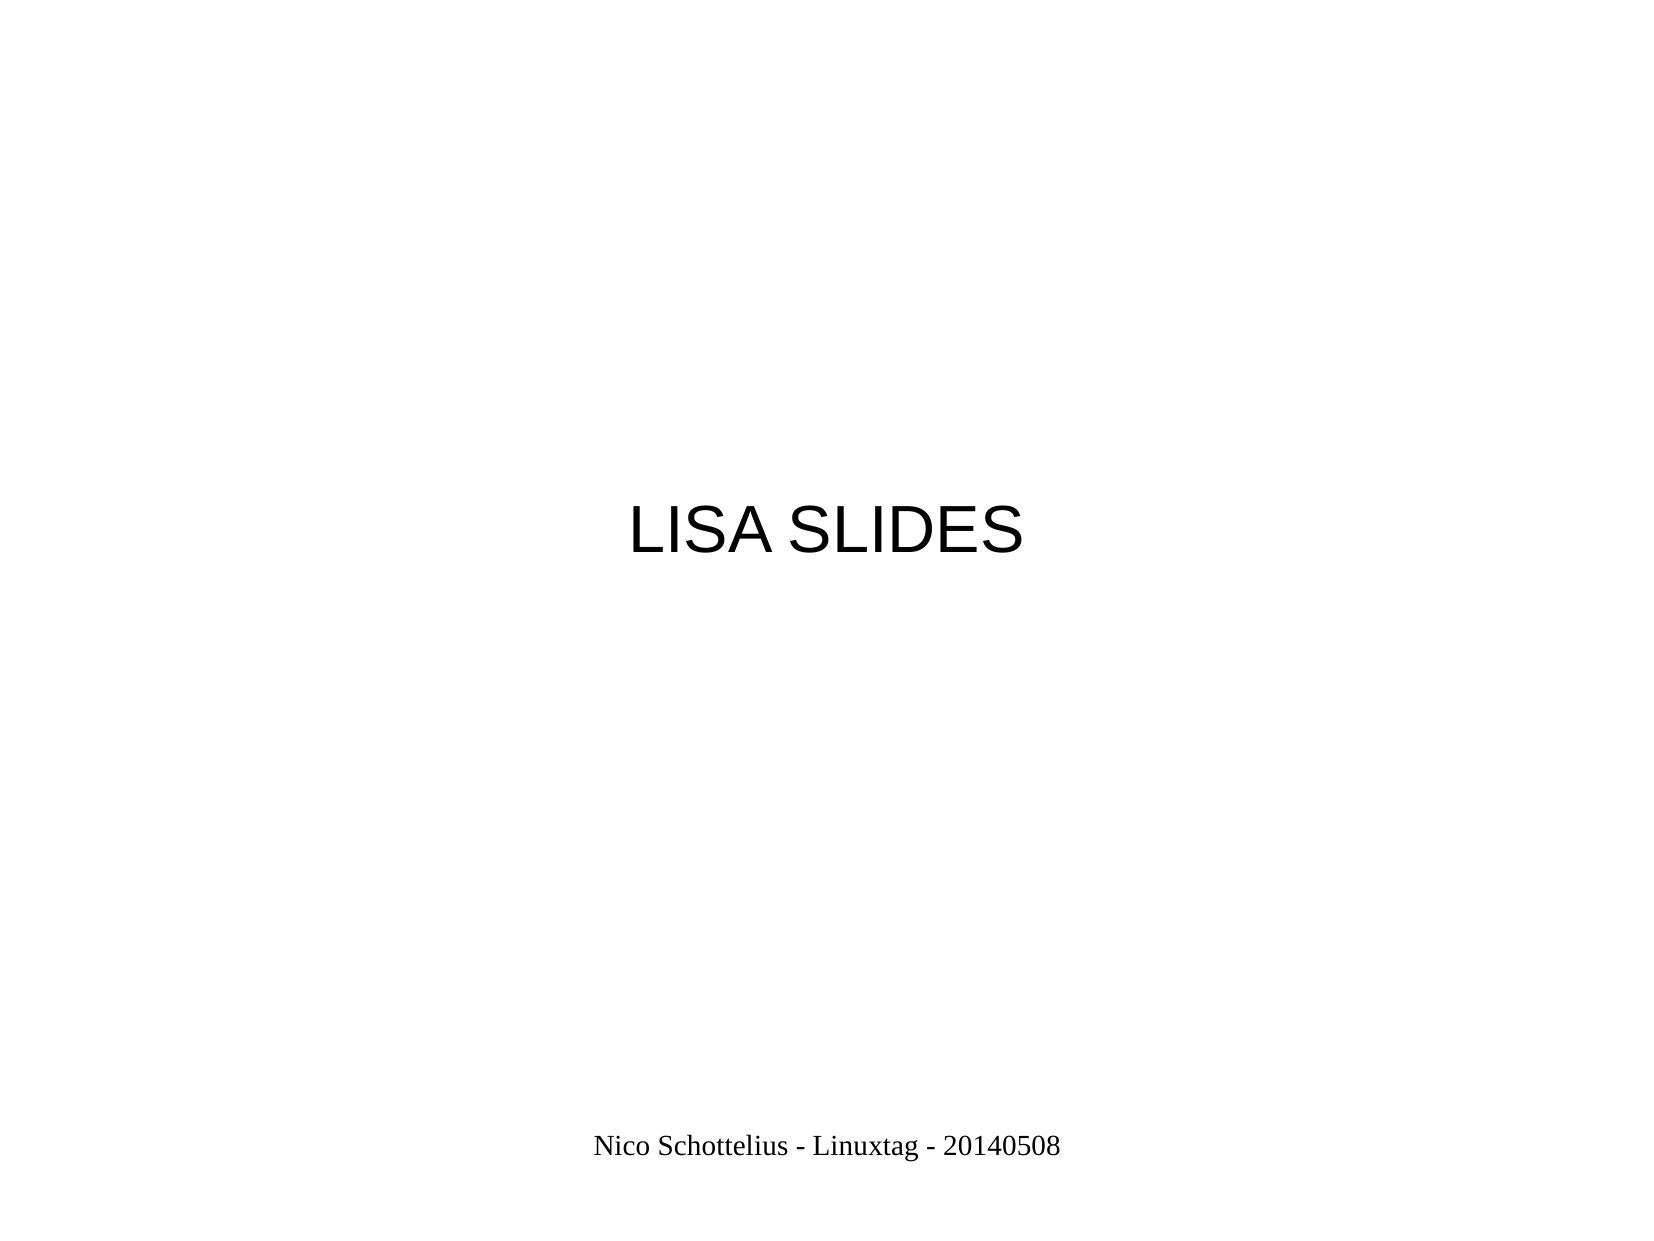

# LISA SLIDES
Nico Schottelius - Linuxtag - 20140508